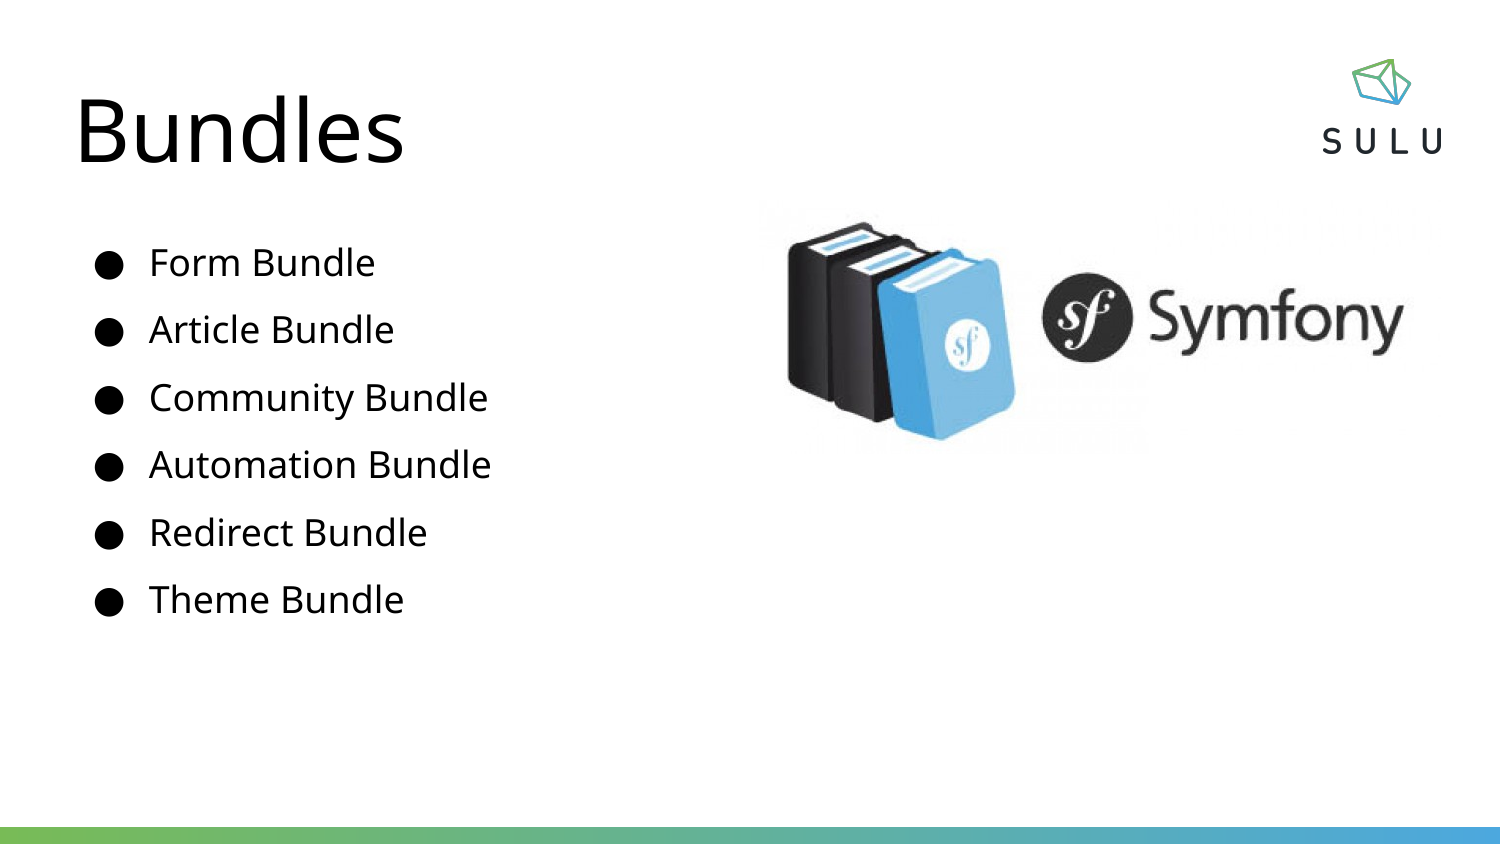

# Bundles
Form Bundle
Article Bundle
Community Bundle
Automation Bundle
Redirect Bundle
Theme Bundle